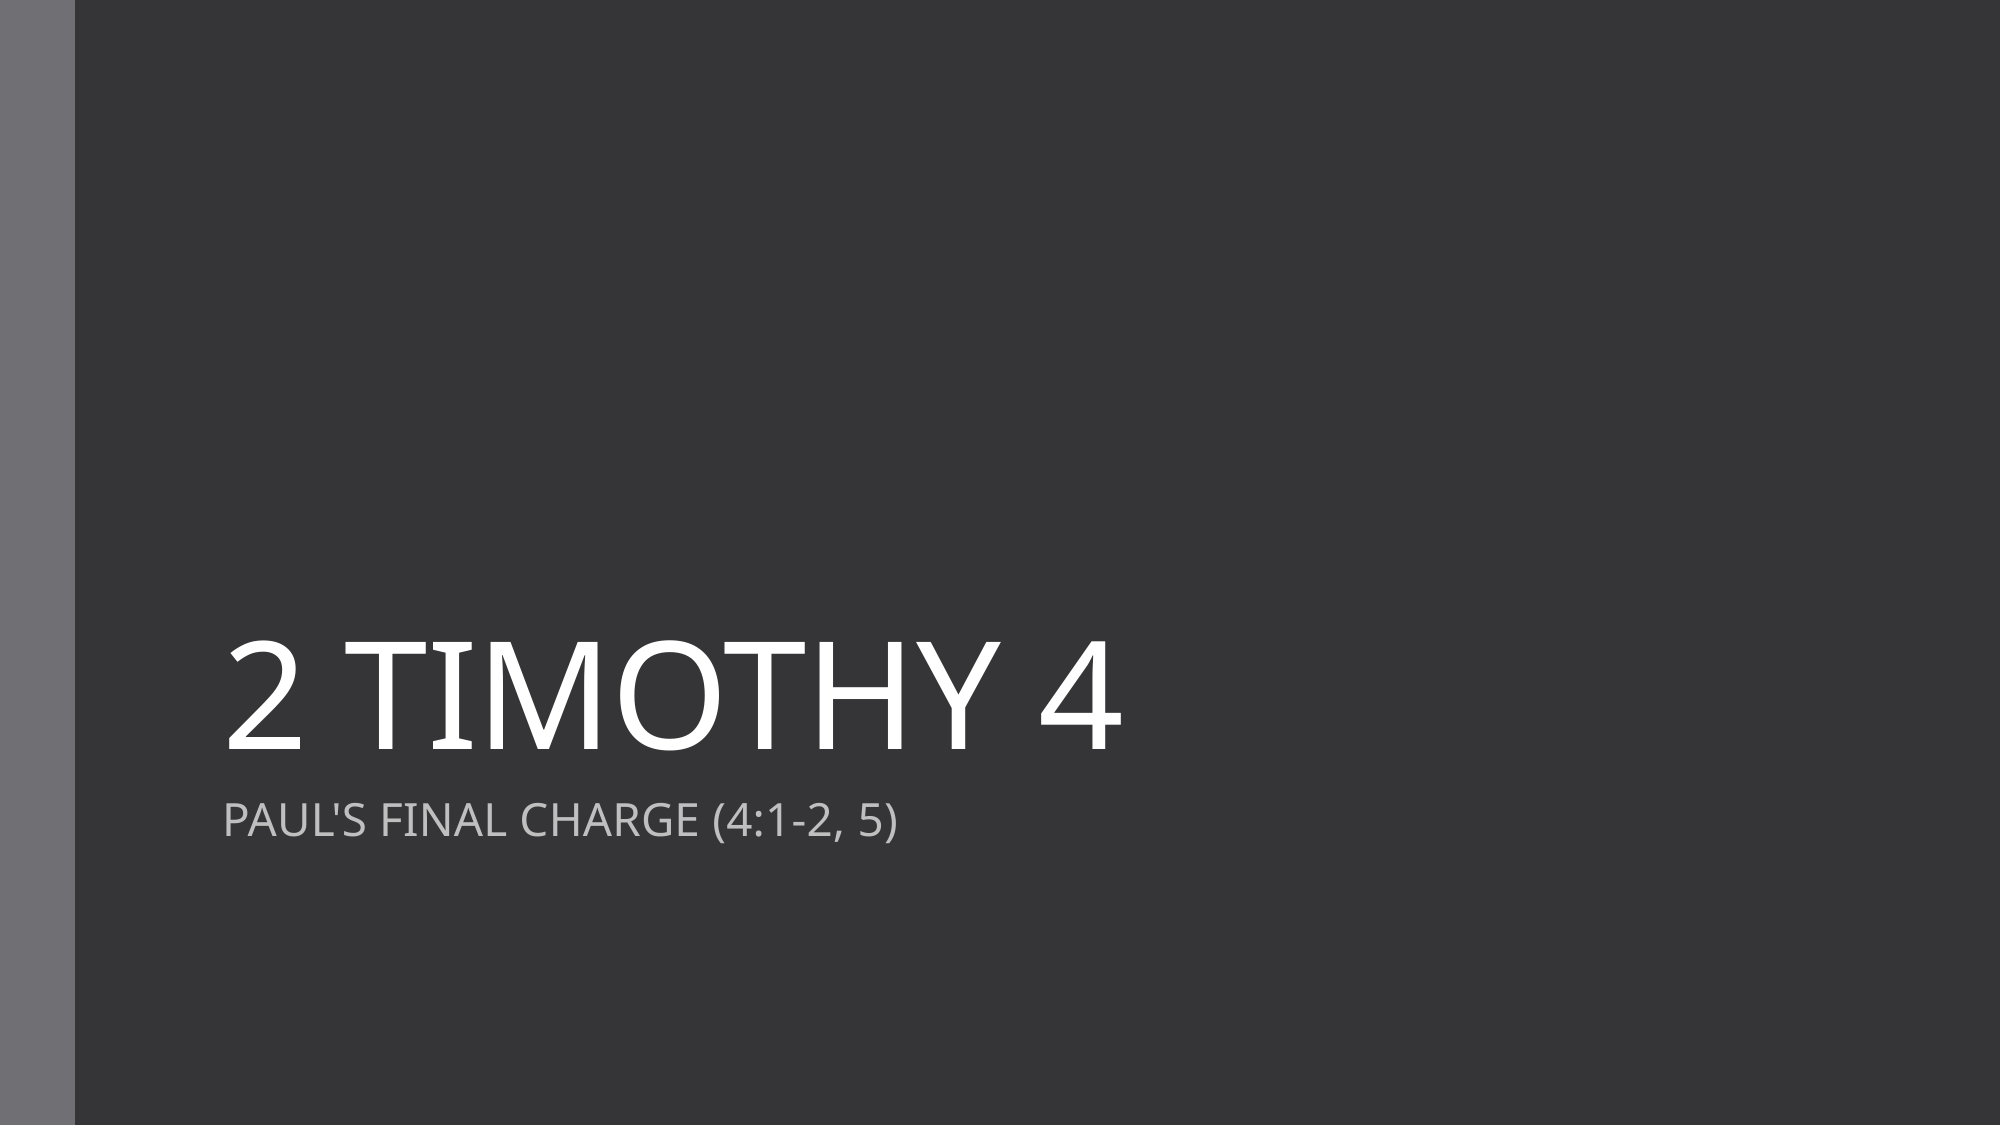

# 2 TIMOTHY 4
PAUL'S FINAL CHARGE (4:1-2, 5)